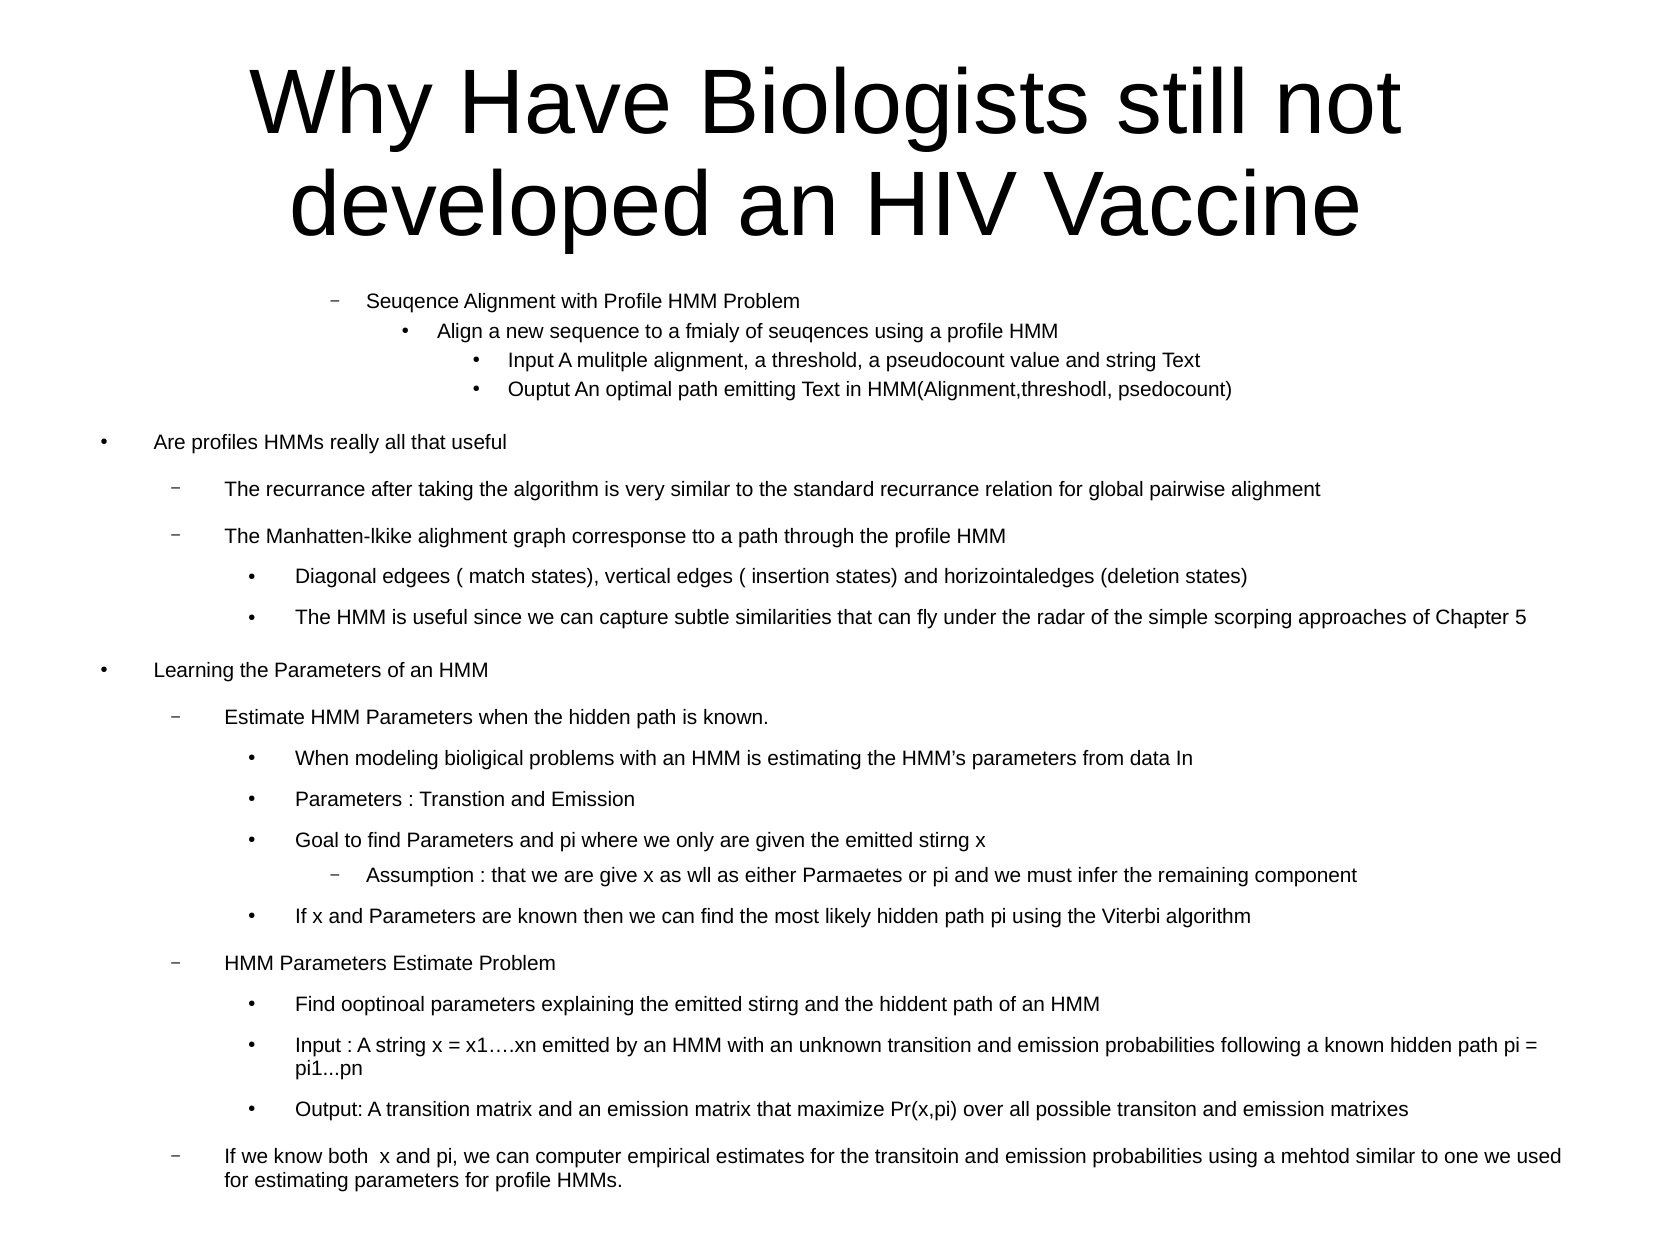

# Why Have Biologists still not developed an HIV Vaccine
Seuqence Alignment with Profile HMM Problem
Align a new sequence to a fmialy of seuqences using a profile HMM
Input A mulitple alignment, a threshold, a pseudocount value and string Text
Ouptut An optimal path emitting Text in HMM(Alignment,threshodl, psedocount)
Are profiles HMMs really all that useful
The recurrance after taking the algorithm is very similar to the standard recurrance relation for global pairwise alighment
The Manhatten-lkike alighment graph corresponse tto a path through the profile HMM
Diagonal edgees ( match states), vertical edges ( insertion states) and horizointaledges (deletion states)
The HMM is useful since we can capture subtle similarities that can fly under the radar of the simple scorping approaches of Chapter 5
Learning the Parameters of an HMM
Estimate HMM Parameters when the hidden path is known.
When modeling bioligical problems with an HMM is estimating the HMM’s parameters from data In
Parameters : Transtion and Emission
Goal to find Parameters and pi where we only are given the emitted stirng x
Assumption : that we are give x as wll as either Parmaetes or pi and we must infer the remaining component
If x and Parameters are known then we can find the most likely hidden path pi using the Viterbi algorithm
HMM Parameters Estimate Problem
Find ooptinoal parameters explaining the emitted stirng and the hiddent path of an HMM
Input : A string x = x1….xn emitted by an HMM with an unknown transition and emission probabilities following a known hidden path pi = pi1...pn
Output: A transition matrix and an emission matrix that maximize Pr(x,pi) over all possible transiton and emission matrixes
If we know both x and pi, we can computer empirical estimates for the transitoin and emission probabilities using a mehtod similar to one we used for estimating parameters for profile HMMs.